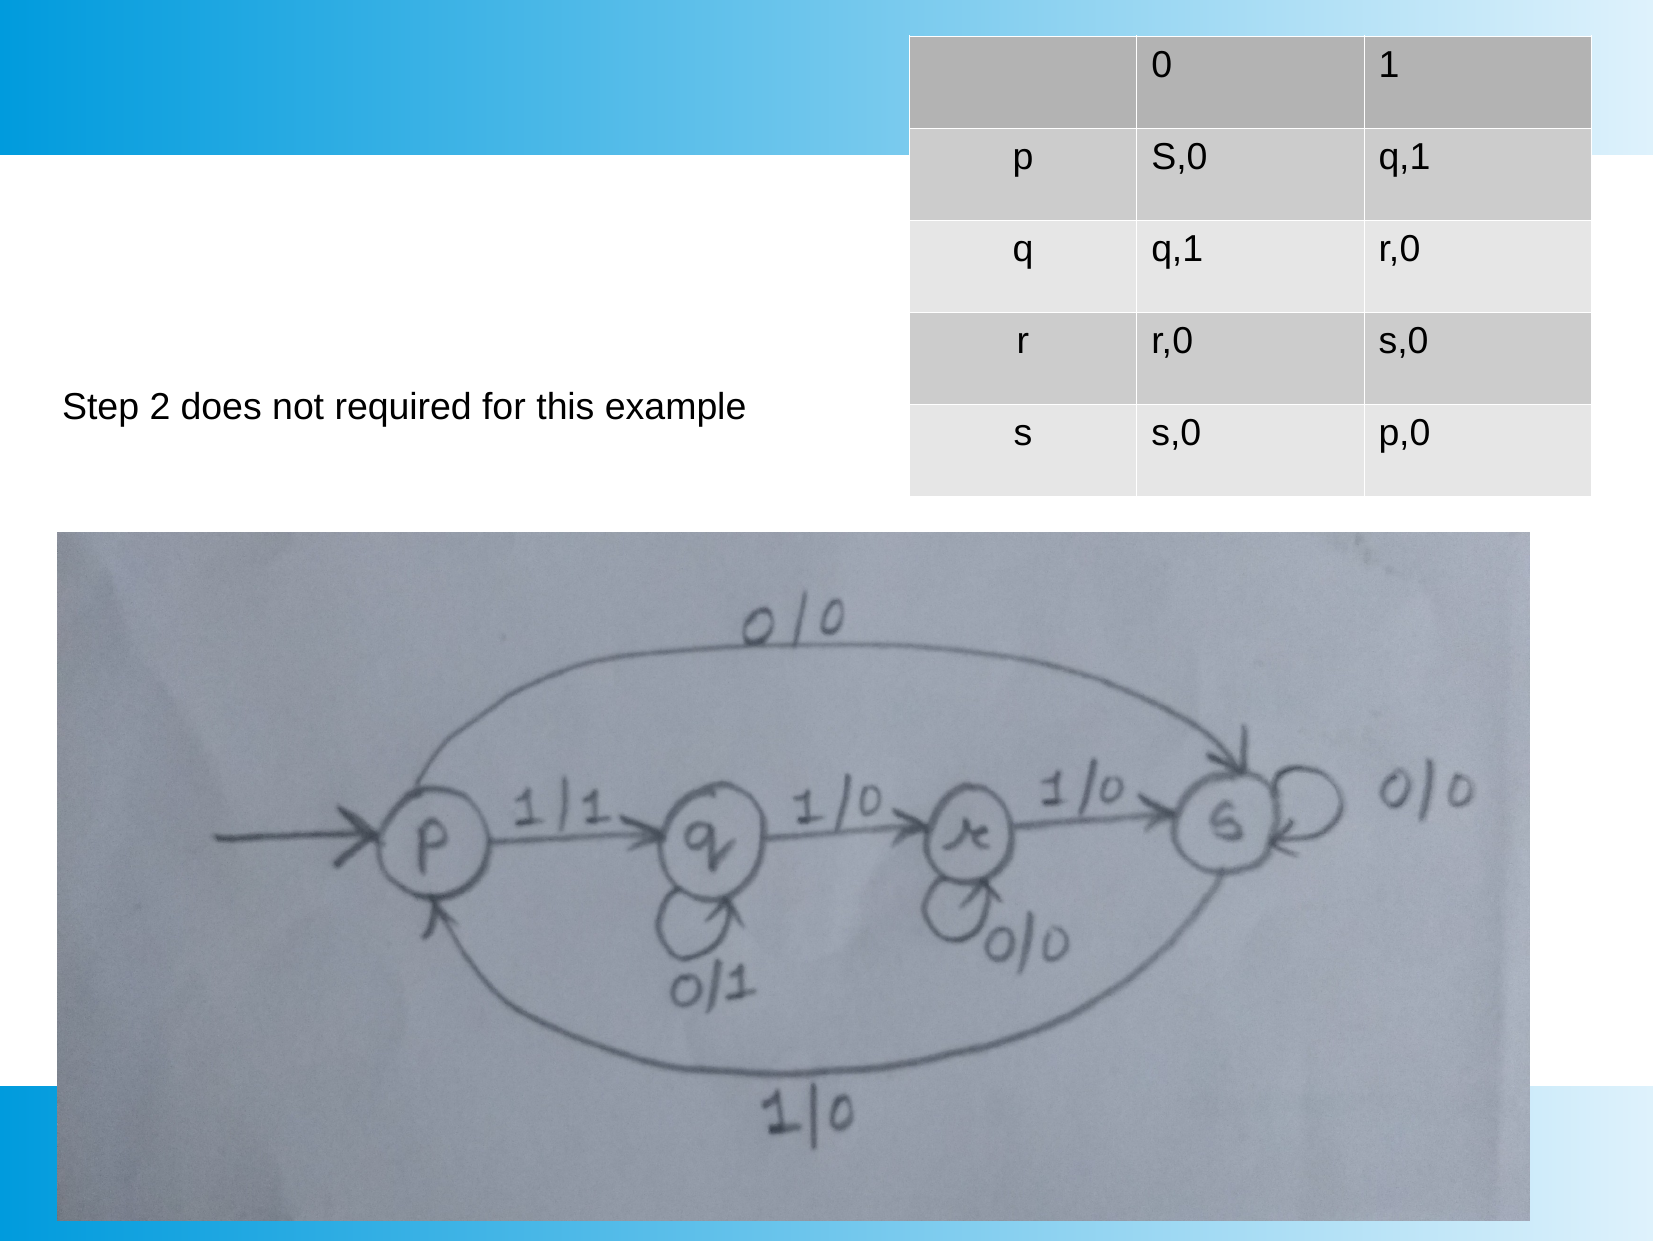

| | 0 | 1 |
| --- | --- | --- |
| p | S,0 | q,1 |
| q | q,1 | r,0 |
| r | r,0 | s,0 |
| s | s,0 | p,0 |
Step 2 does not required for this example